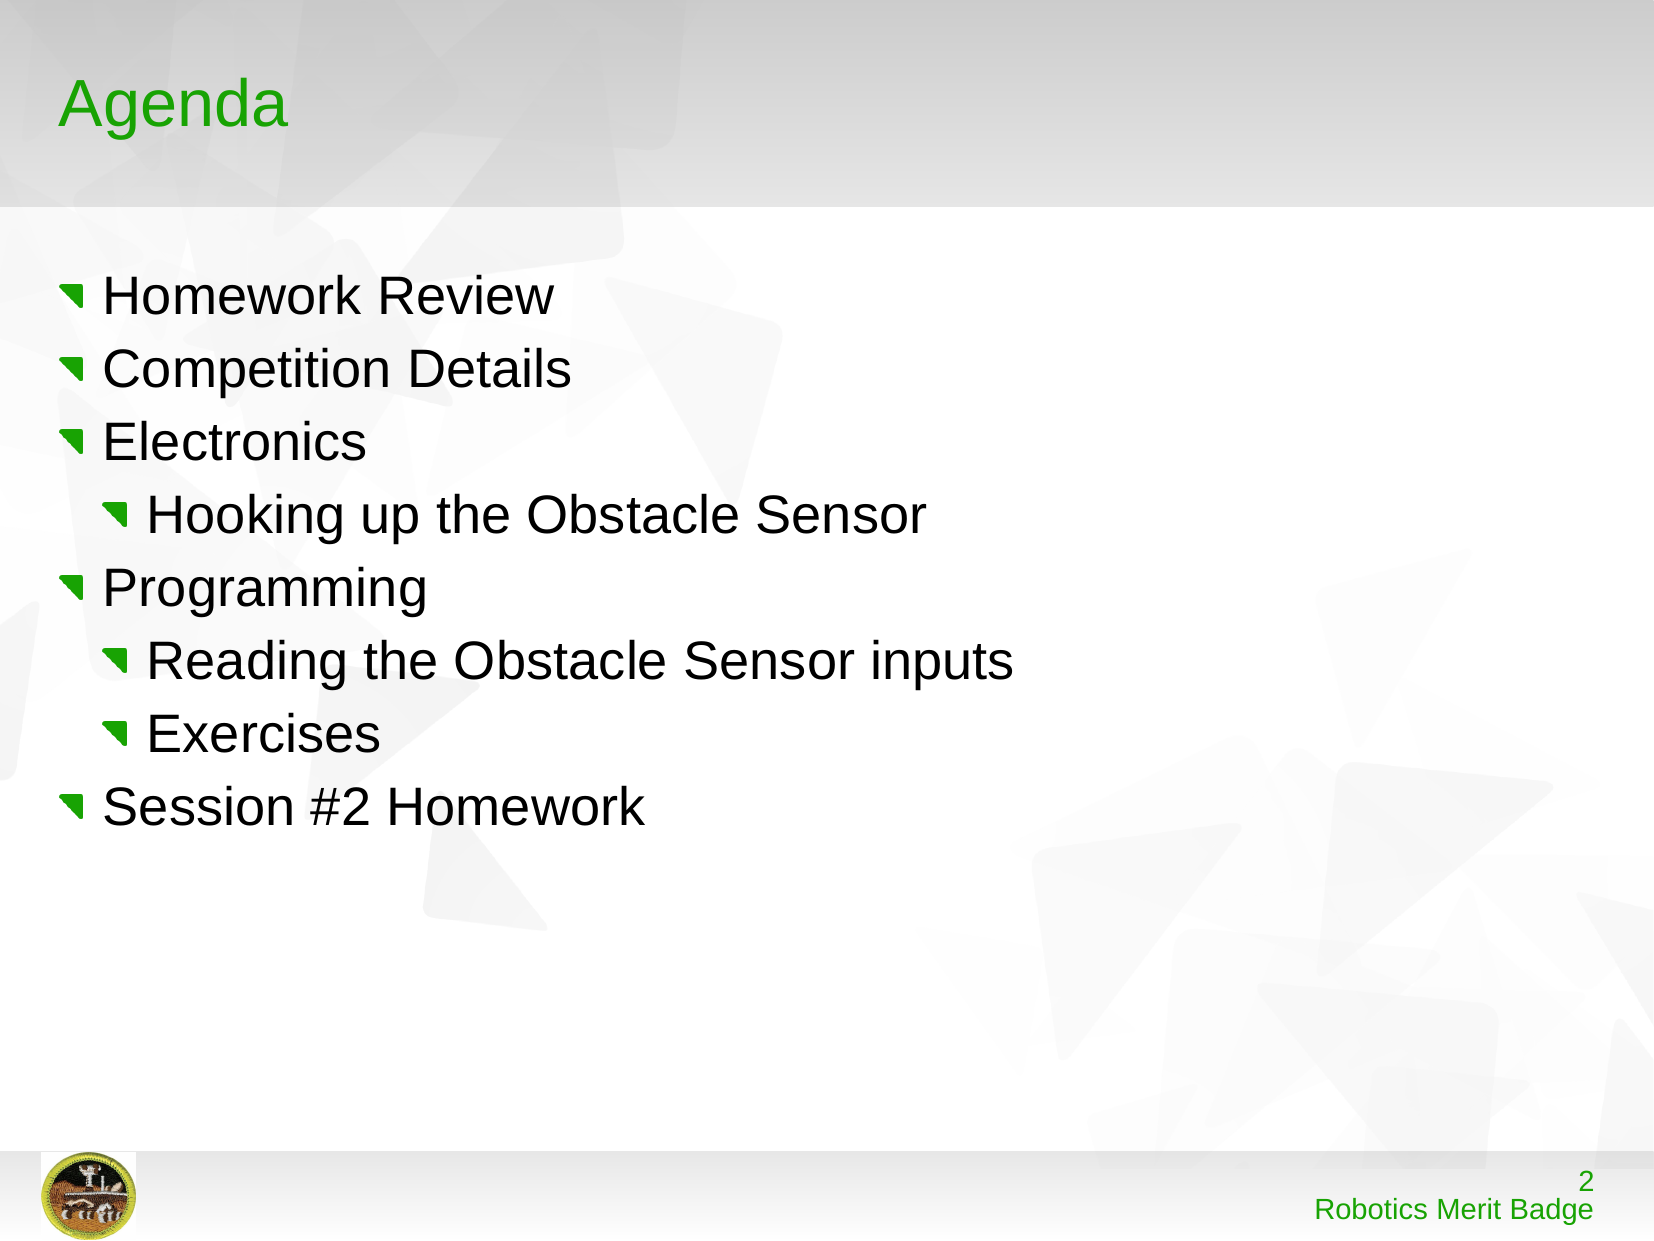

# Agenda
Homework Review
Competition Details
Electronics
Hooking up the Obstacle Sensor
Programming
Reading the Obstacle Sensor inputs
Exercises
Session #2 Homework
2
Robotics Merit Badge